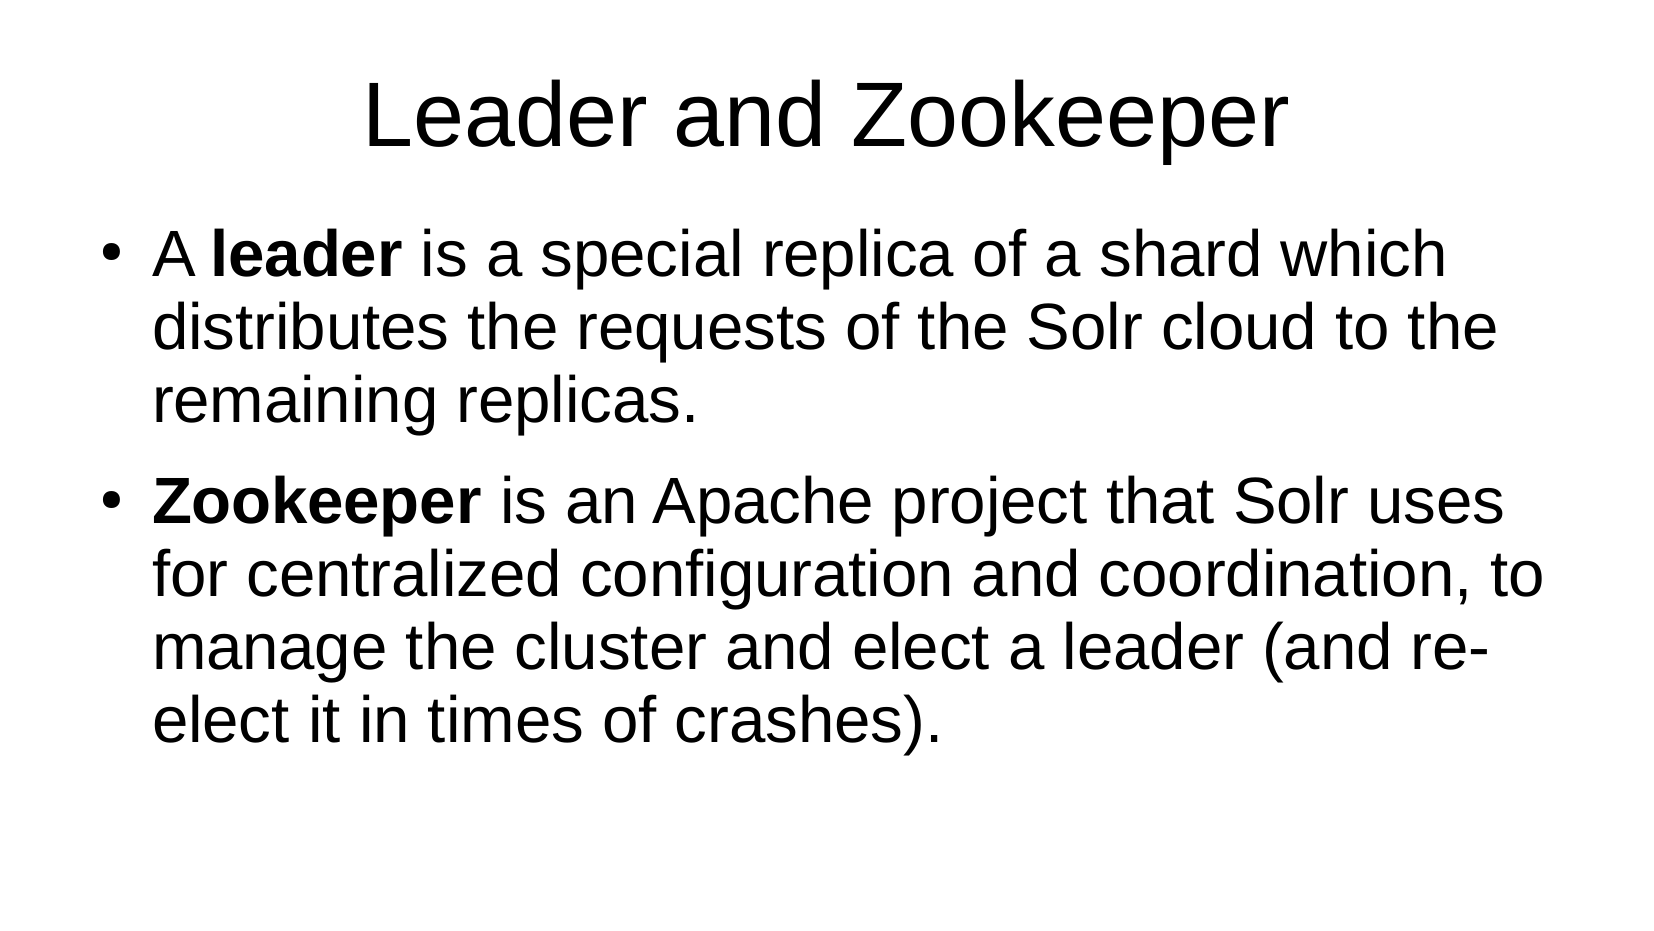

# Leader and Zookeeper
A leader is a special replica of a shard which distributes the requests of the Solr cloud to the remaining replicas.
Zookeeper is an Apache project that Solr uses for centralized configuration and coordination, to manage the cluster and elect a leader (and re-elect it in times of crashes).